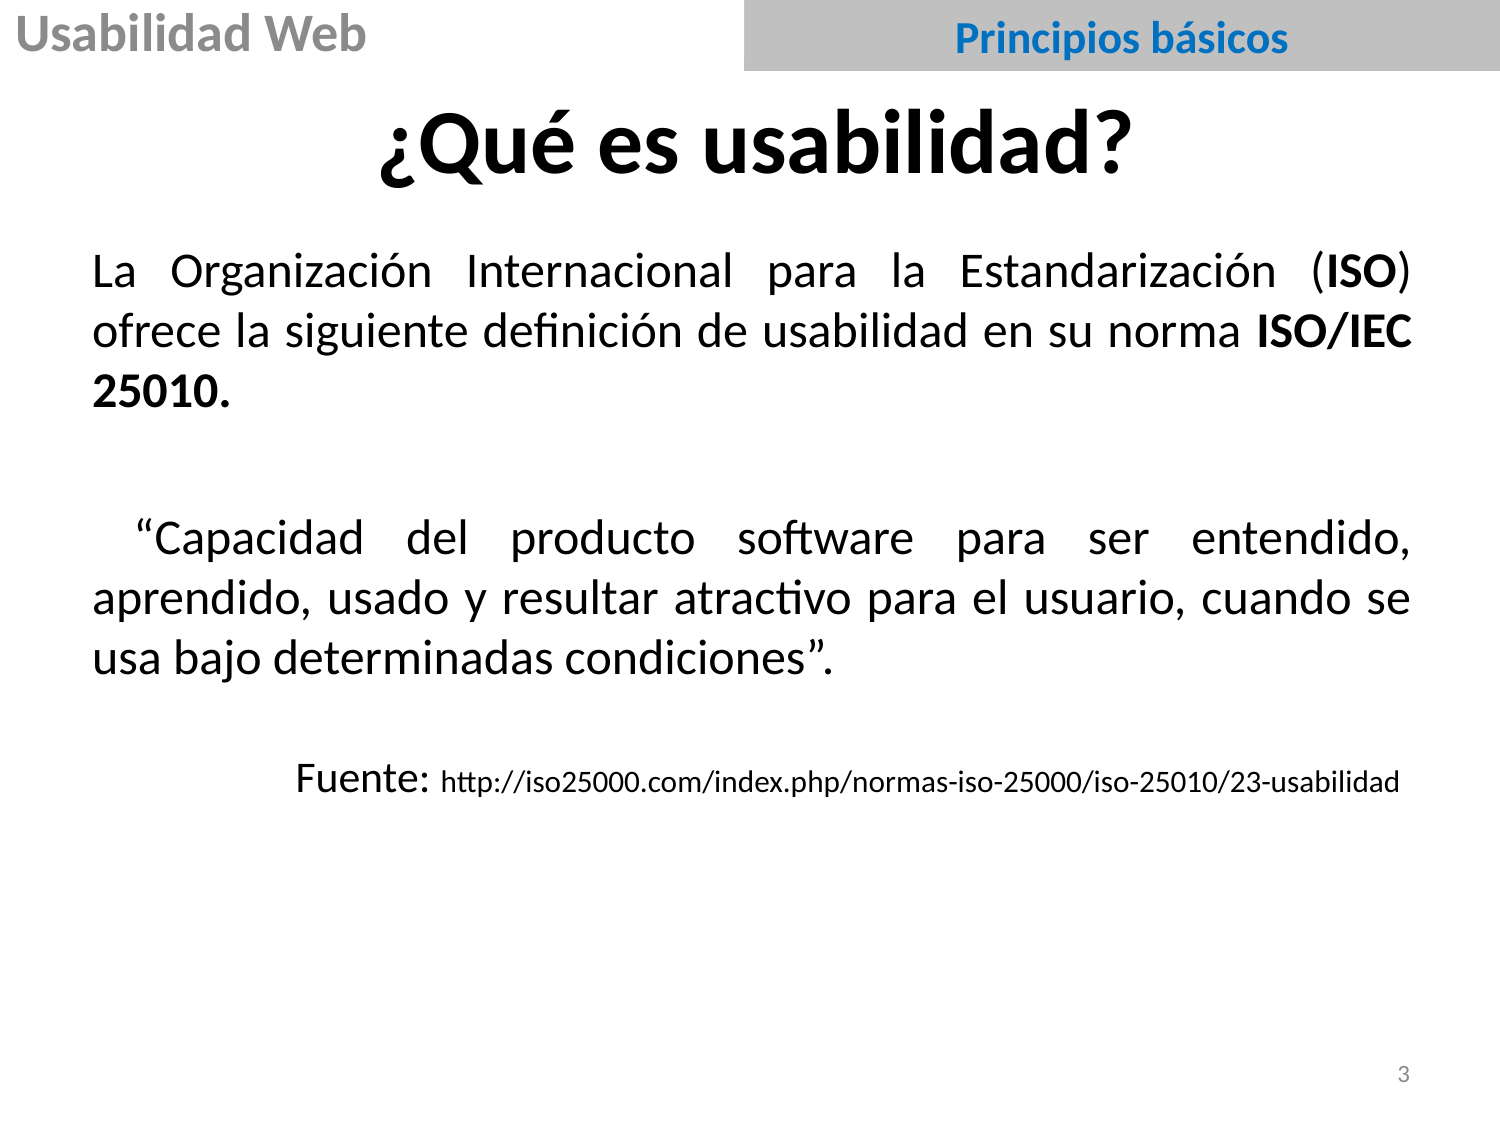

Usabilidad Web
Principios básicos
# ¿Qué es usabilidad?
La Organización Internacional para la Estandarización (ISO) ofrece la siguiente definición de usabilidad en su norma ISO/IEC 25010.
 “Capacidad del producto software para ser entendido, aprendido, usado y resultar atractivo para el usuario, cuando se usa bajo determinadas condiciones”.
Fuente: http://iso25000.com/index.php/normas-iso-25000/iso-25010/23-usabilidad